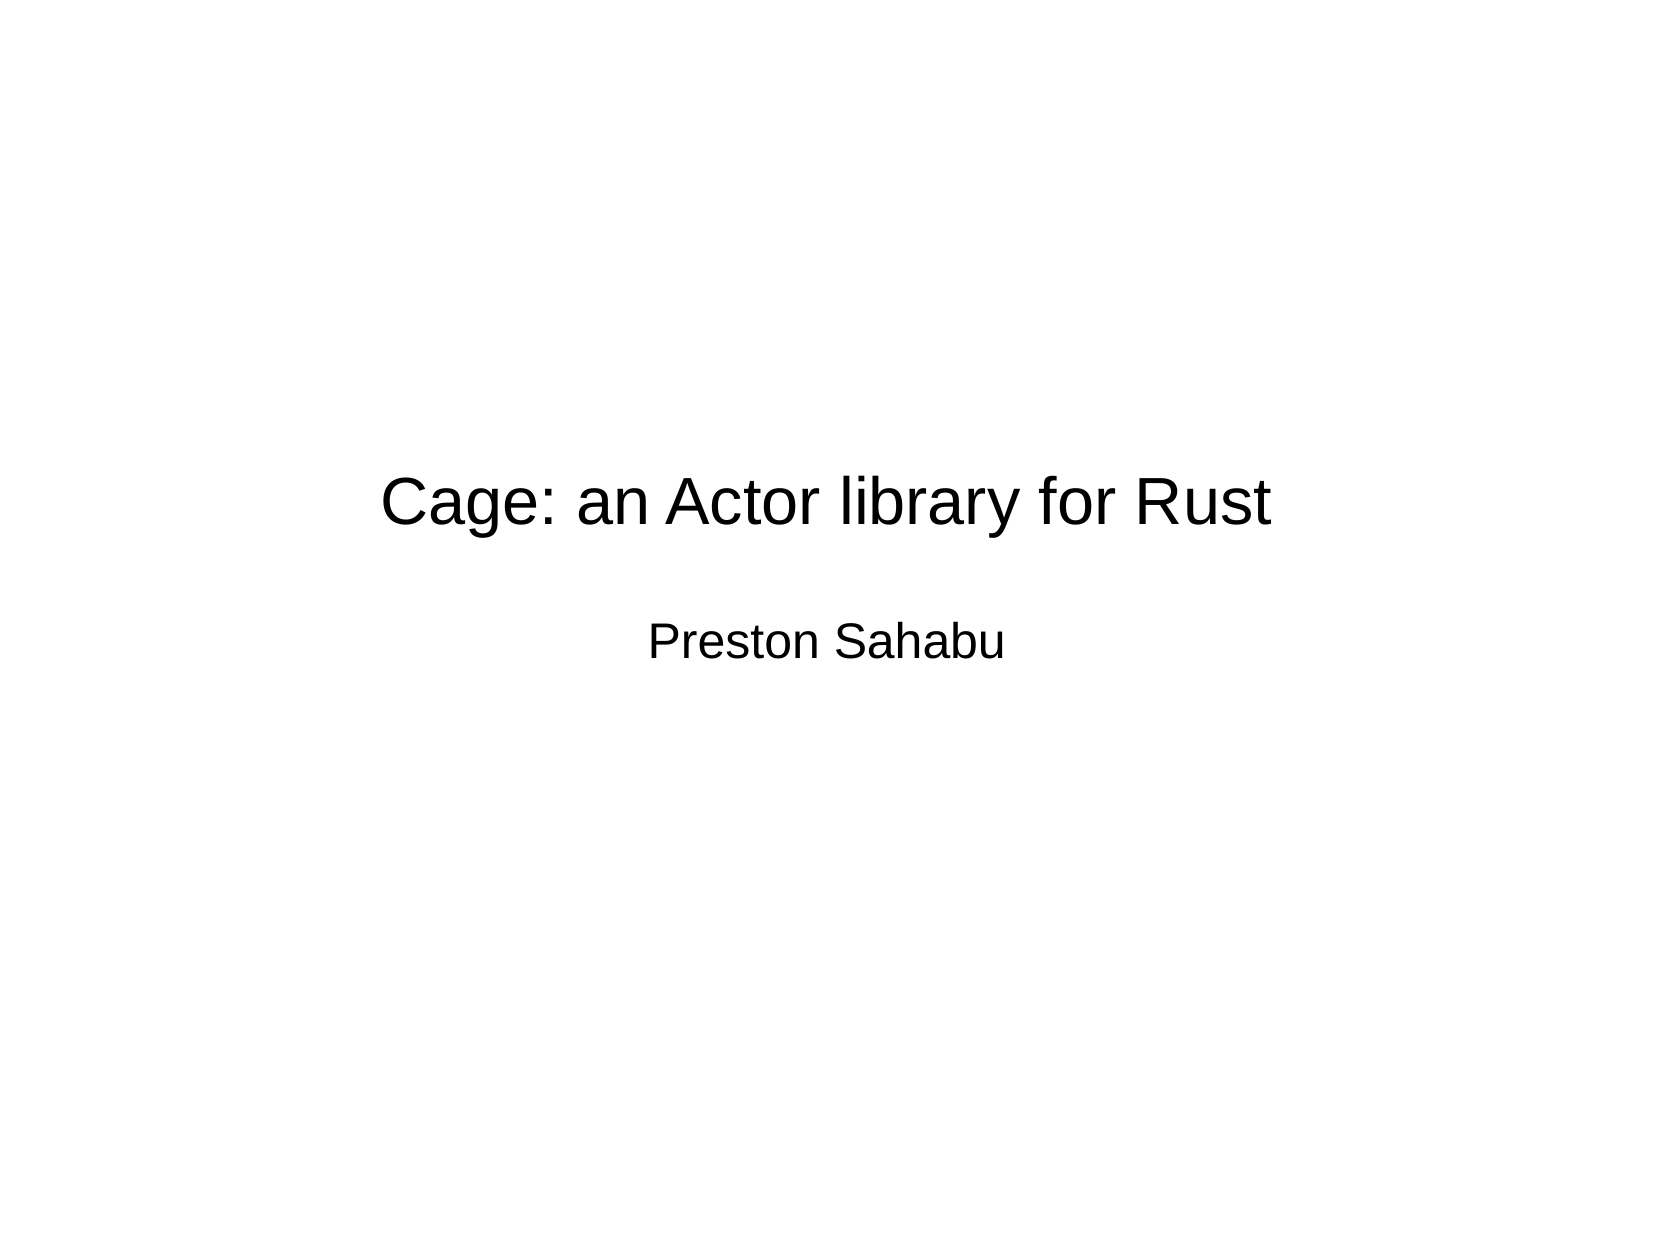

# Cage: an Actor library for Rust
Preston Sahabu